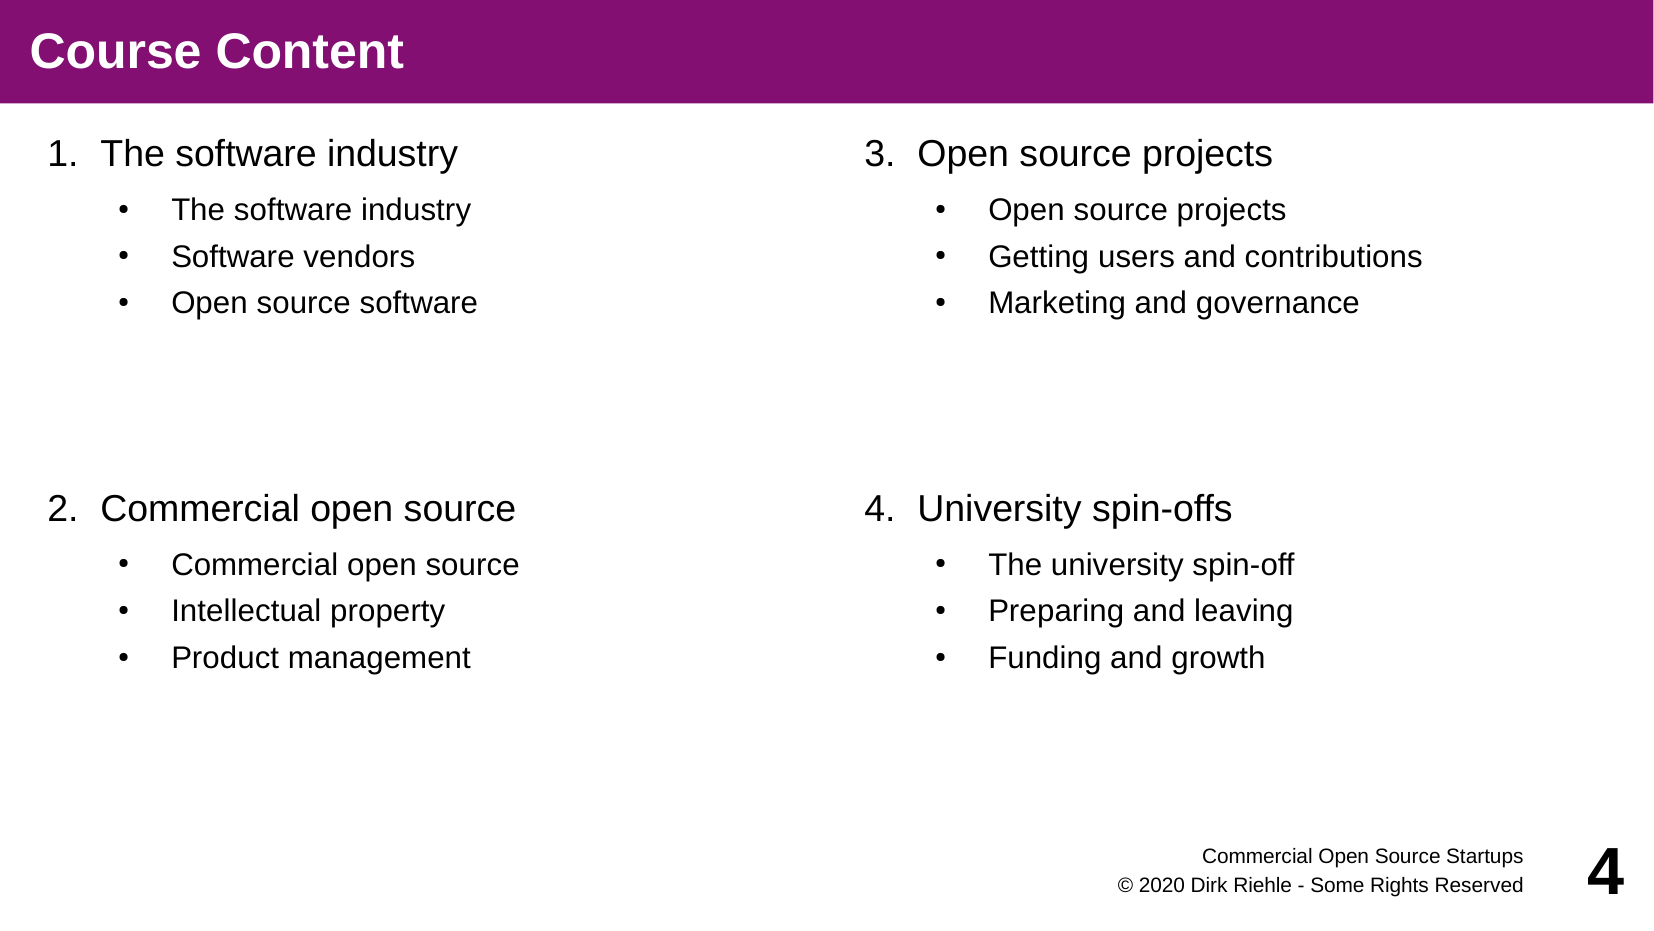

# Course Content
The software industry
The software industry
Software vendors
Open source software
Open source projects
Open source projects
Getting users and contributions
Marketing and governance
Commercial open source
Commercial open source
Intellectual property
Product management
University spin-offs
The university spin-off
Preparing and leaving
Funding and growth
Commercial Open Source Startups
4
© 2020 Dirk Riehle - Some Rights Reserved